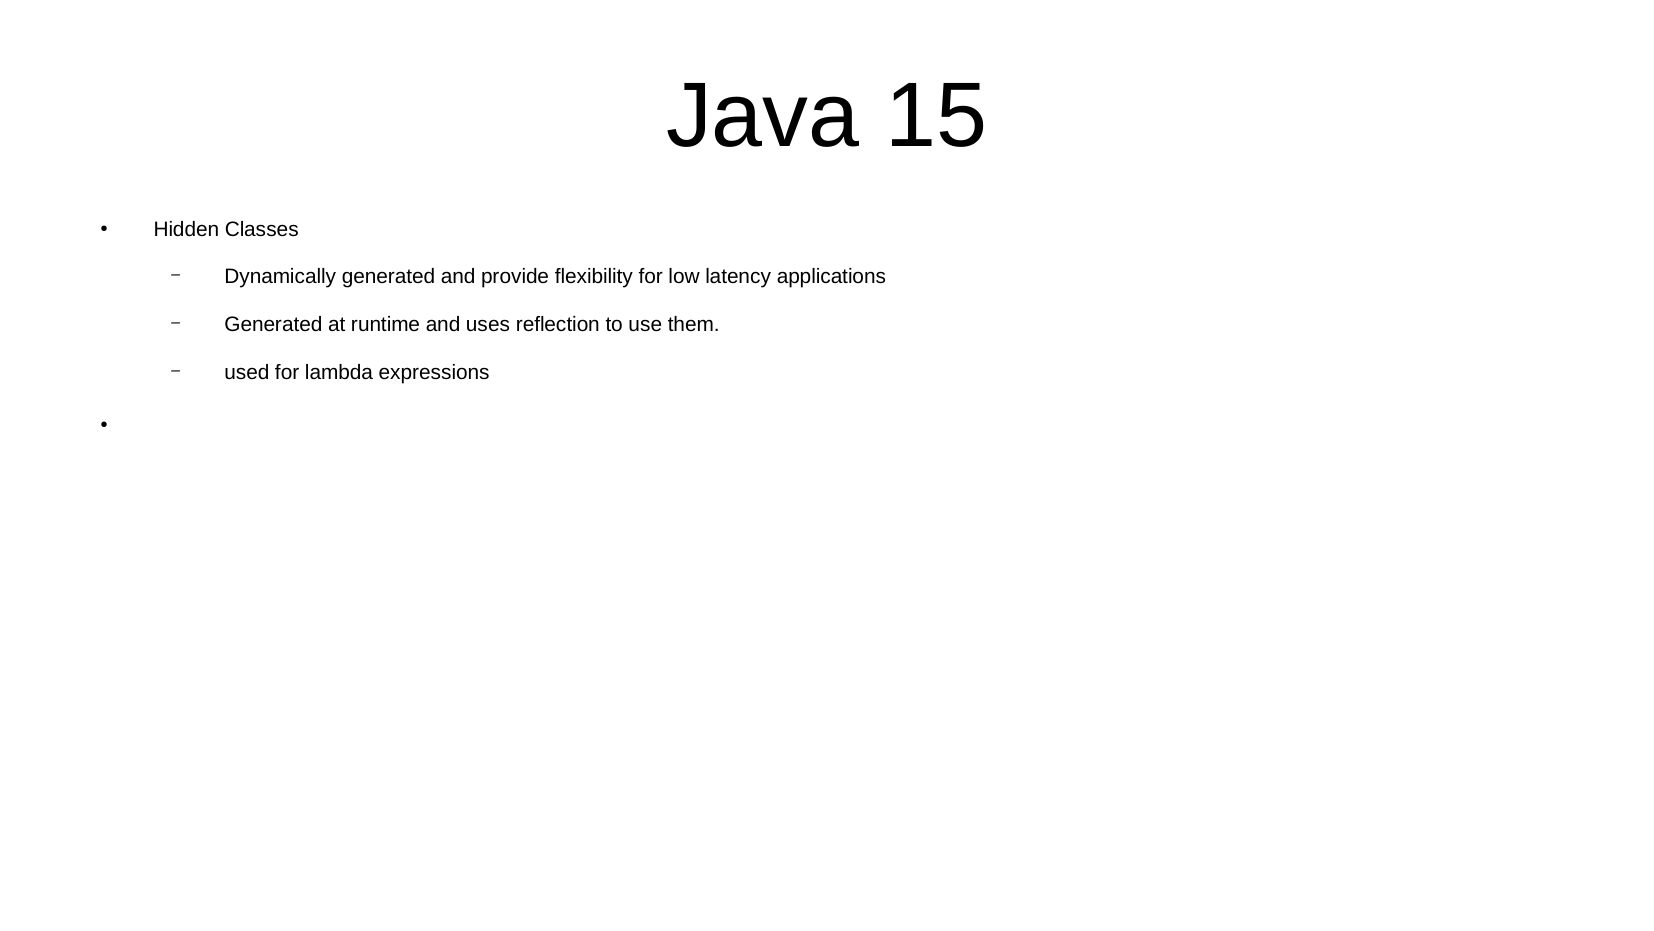

# Java 15
Hidden Classes
Dynamically generated and provide flexibility for low latency applications
Generated at runtime and uses reflection to use them.
used for lambda expressions